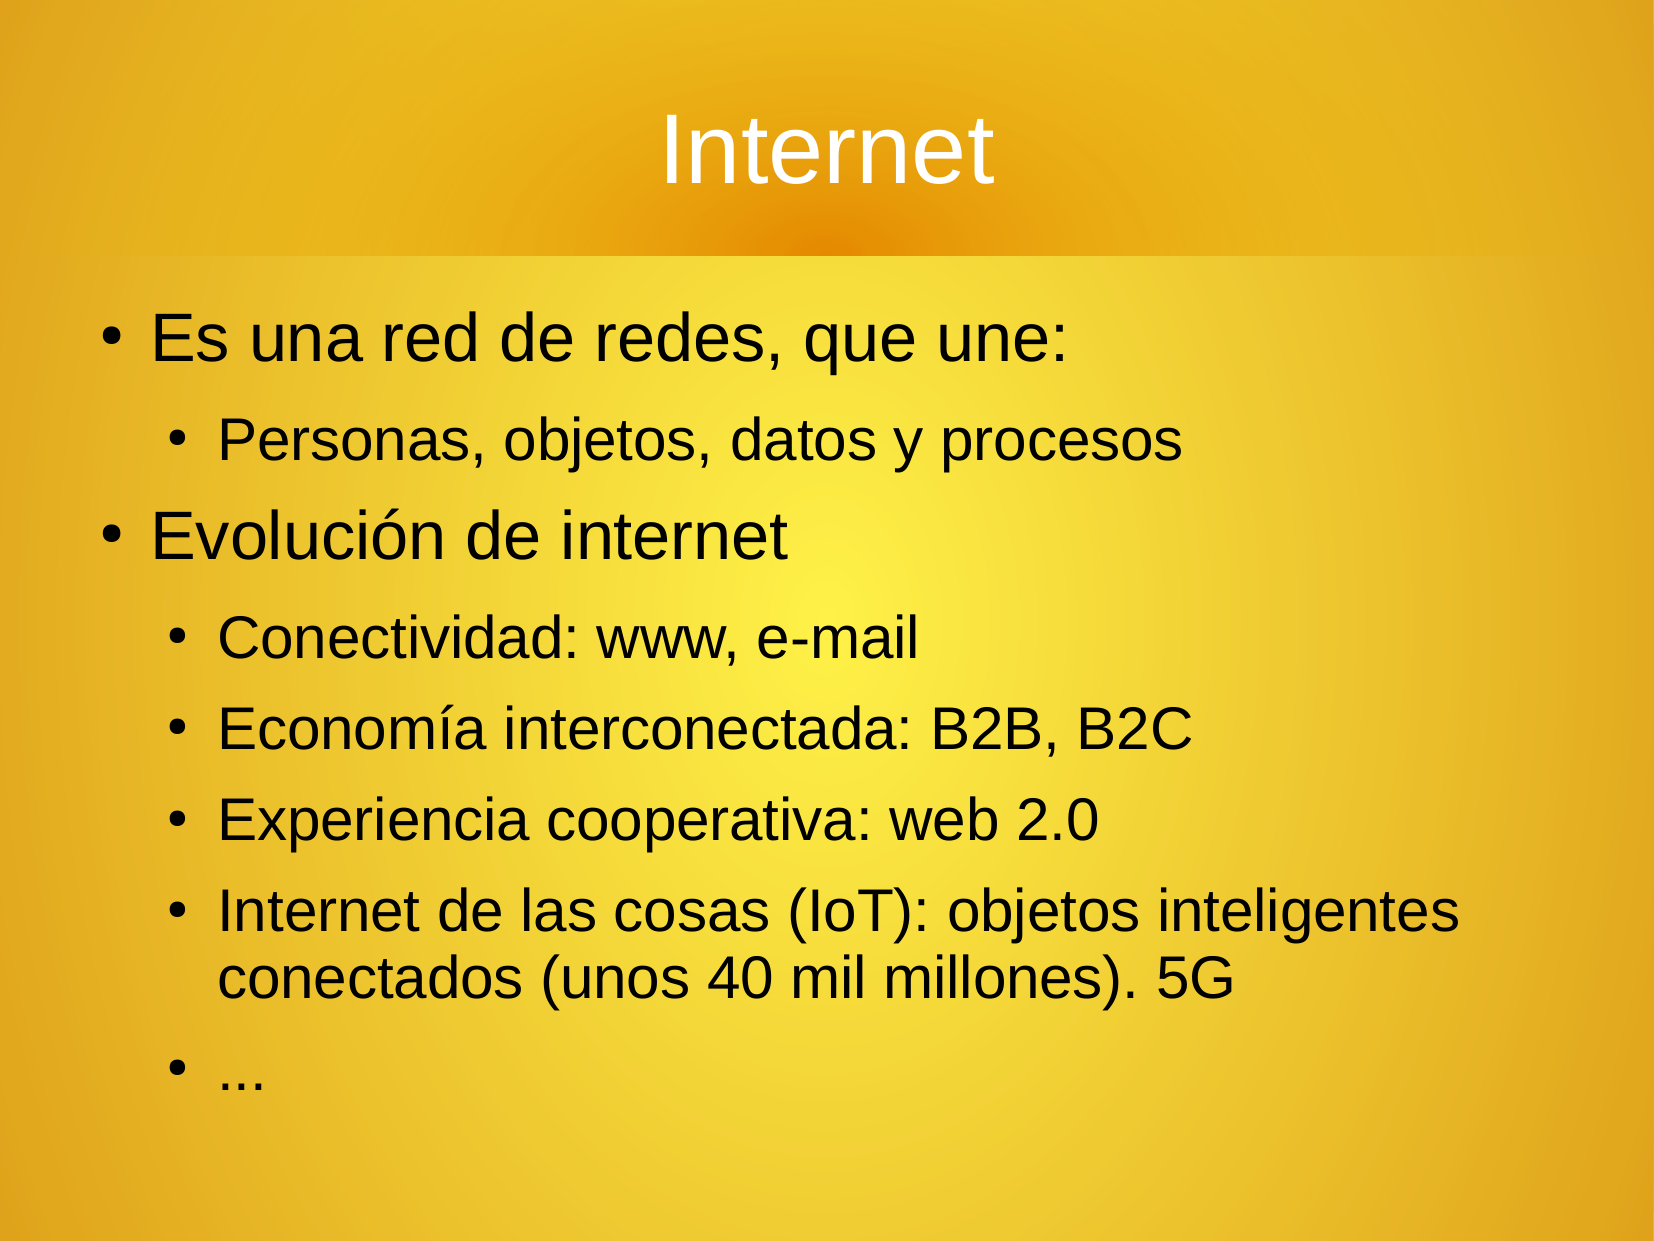

# Internet
Es una red de redes, que une:
Personas, objetos, datos y procesos
Evolución de internet
Conectividad: www, e-mail
Economía interconectada: B2B, B2C
Experiencia cooperativa: web 2.0
Internet de las cosas (IoT): objetos inteligentes conectados (unos 40 mil millones). 5G
...